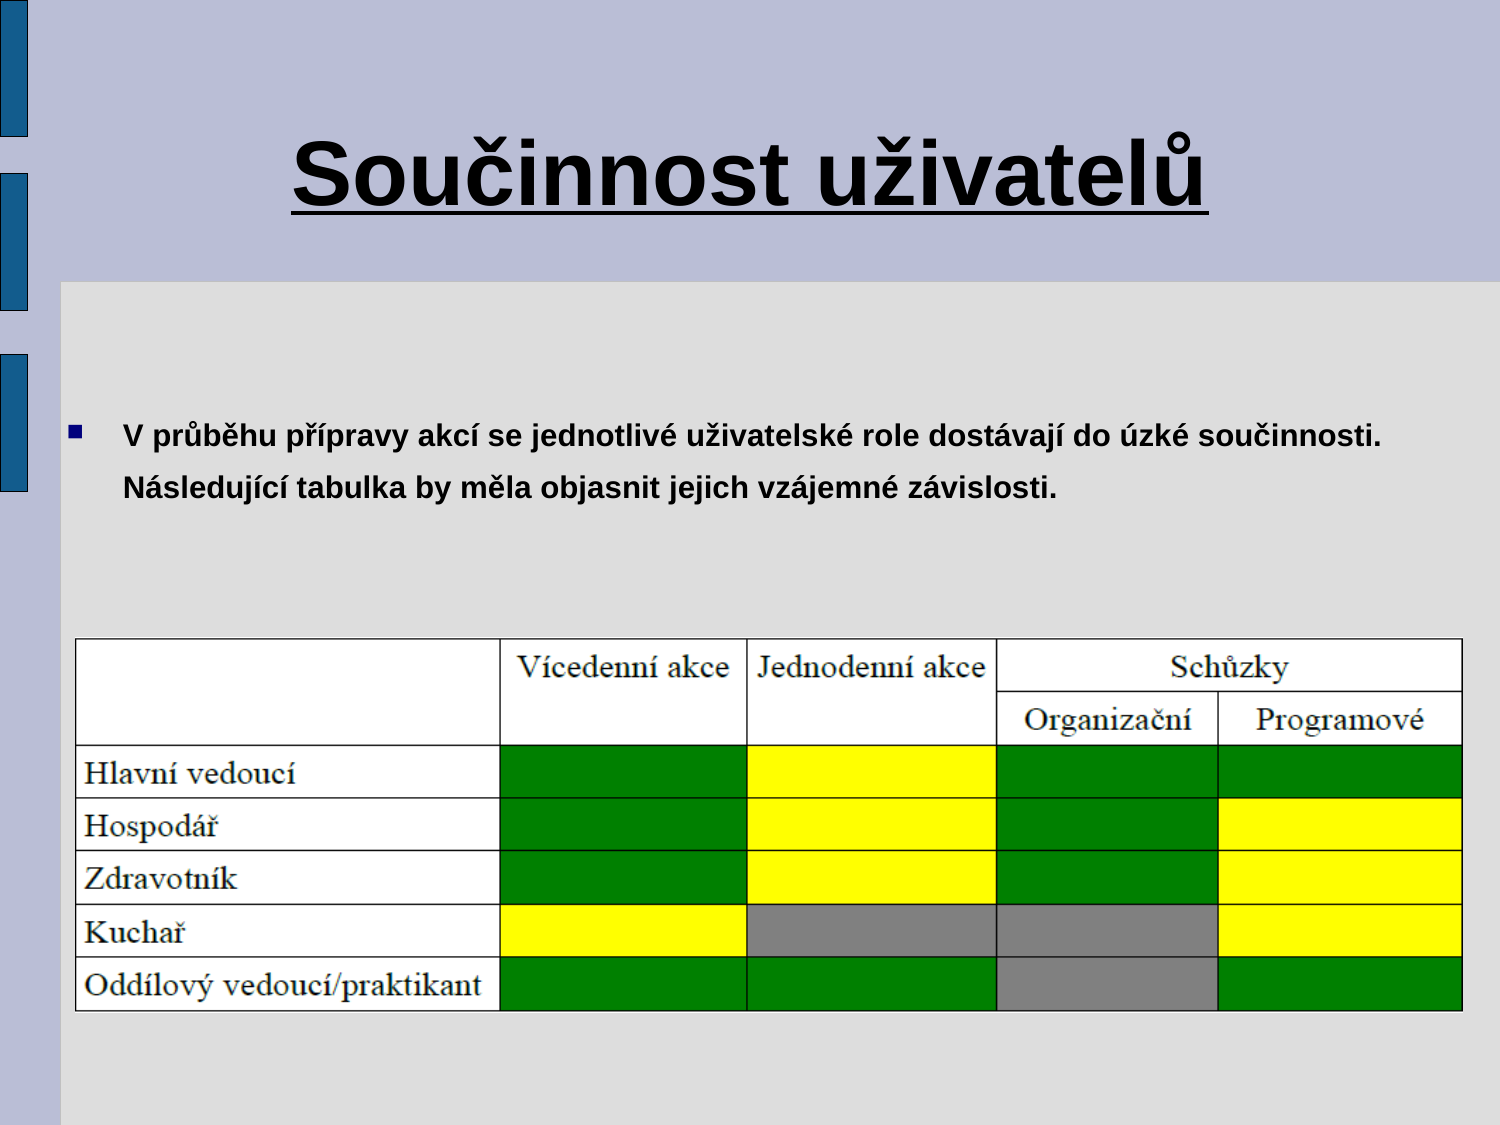

Součinnost uživatelů
# V průběhu přípravy akcí se jednotlivé uživatelské role dostávají do úzké součinnosti. Následující tabulka by měla objasnit jejich vzájemné závislosti.